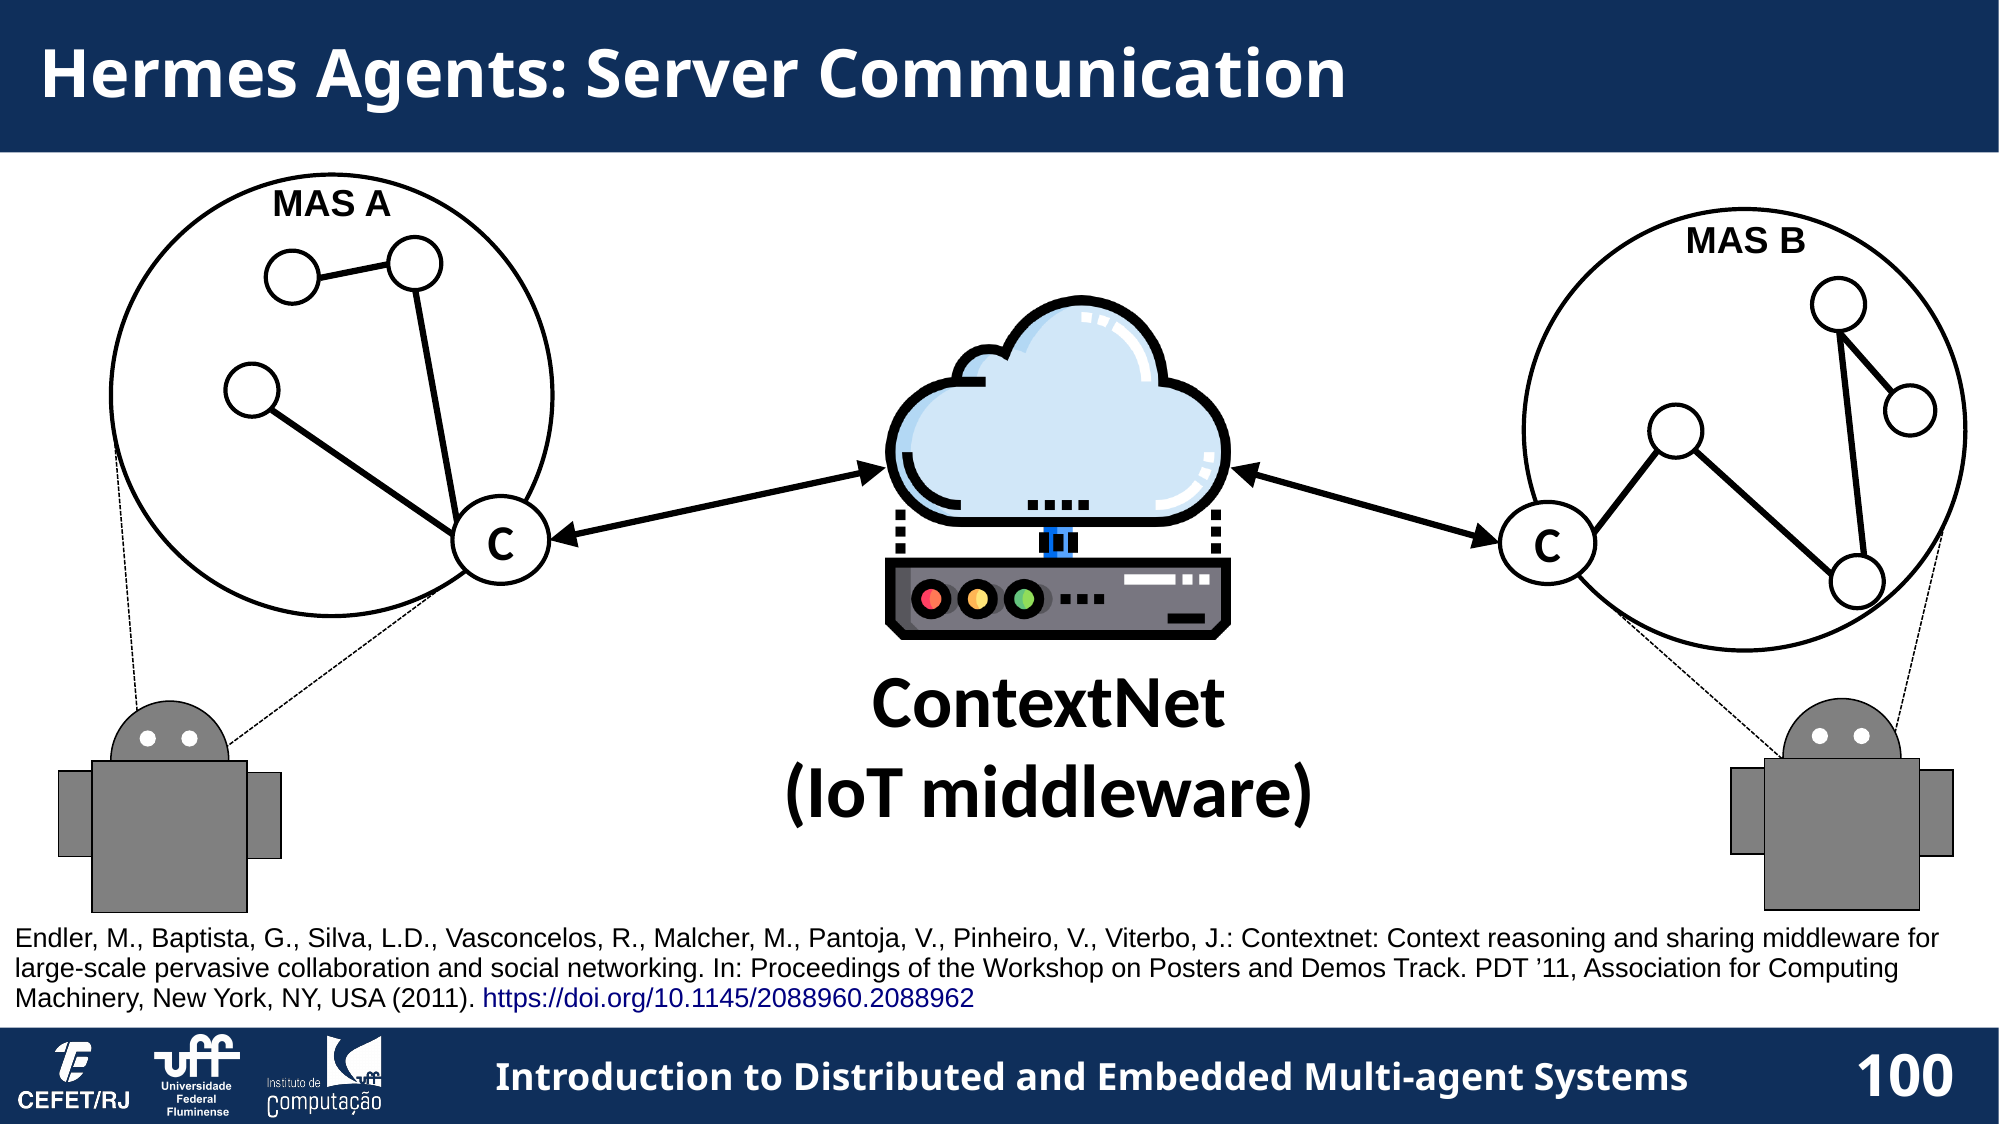

Hermes Agents: Server Communication
MAS A
MAS B
C
C
ContextNet
(IoT middleware)
Endler, M., Baptista, G., Silva, L.D., Vasconcelos, R., Malcher, M., Pantoja, V., Pinheiro, V., Viterbo, J.: Contextnet: Context reasoning and sharing middleware for large-scale pervasive collaboration and social networking. In: Proceedings of the Workshop on Posters and Demos Track. PDT ’11, Association for Computing Machinery, New York, NY, USA (2011). https://doi.org/10.1145/2088960.2088962